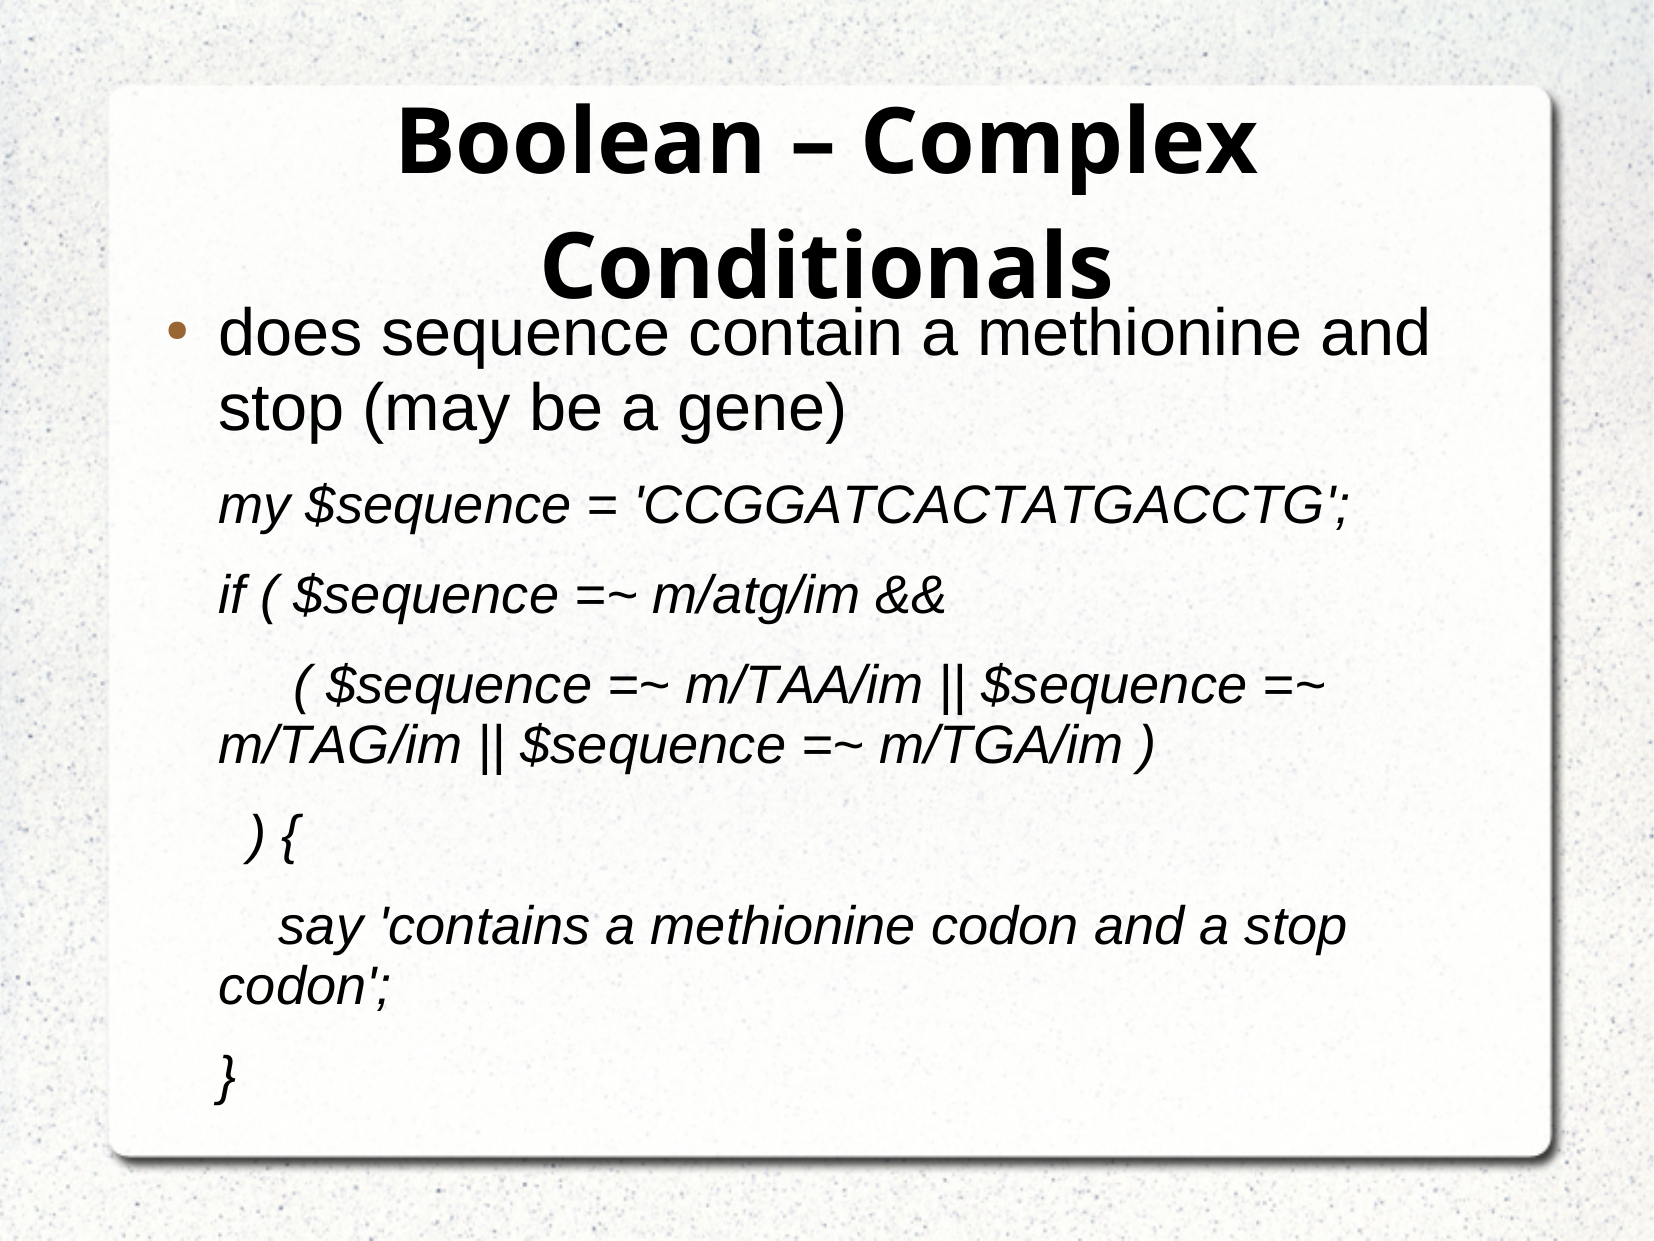

# Boolean – Complex Conditionals
does sequence contain a methionine and stop (may be a gene)
my $sequence = 'CCGGATCACTATGACCTG';
if ( $sequence =~ m/atg/im &&
 ( $sequence =~ m/TAA/im || $sequence =~ m/TAG/im || $sequence =~ m/TGA/im )
 ) {
 say 'contains a methionine codon and a stop codon';
}